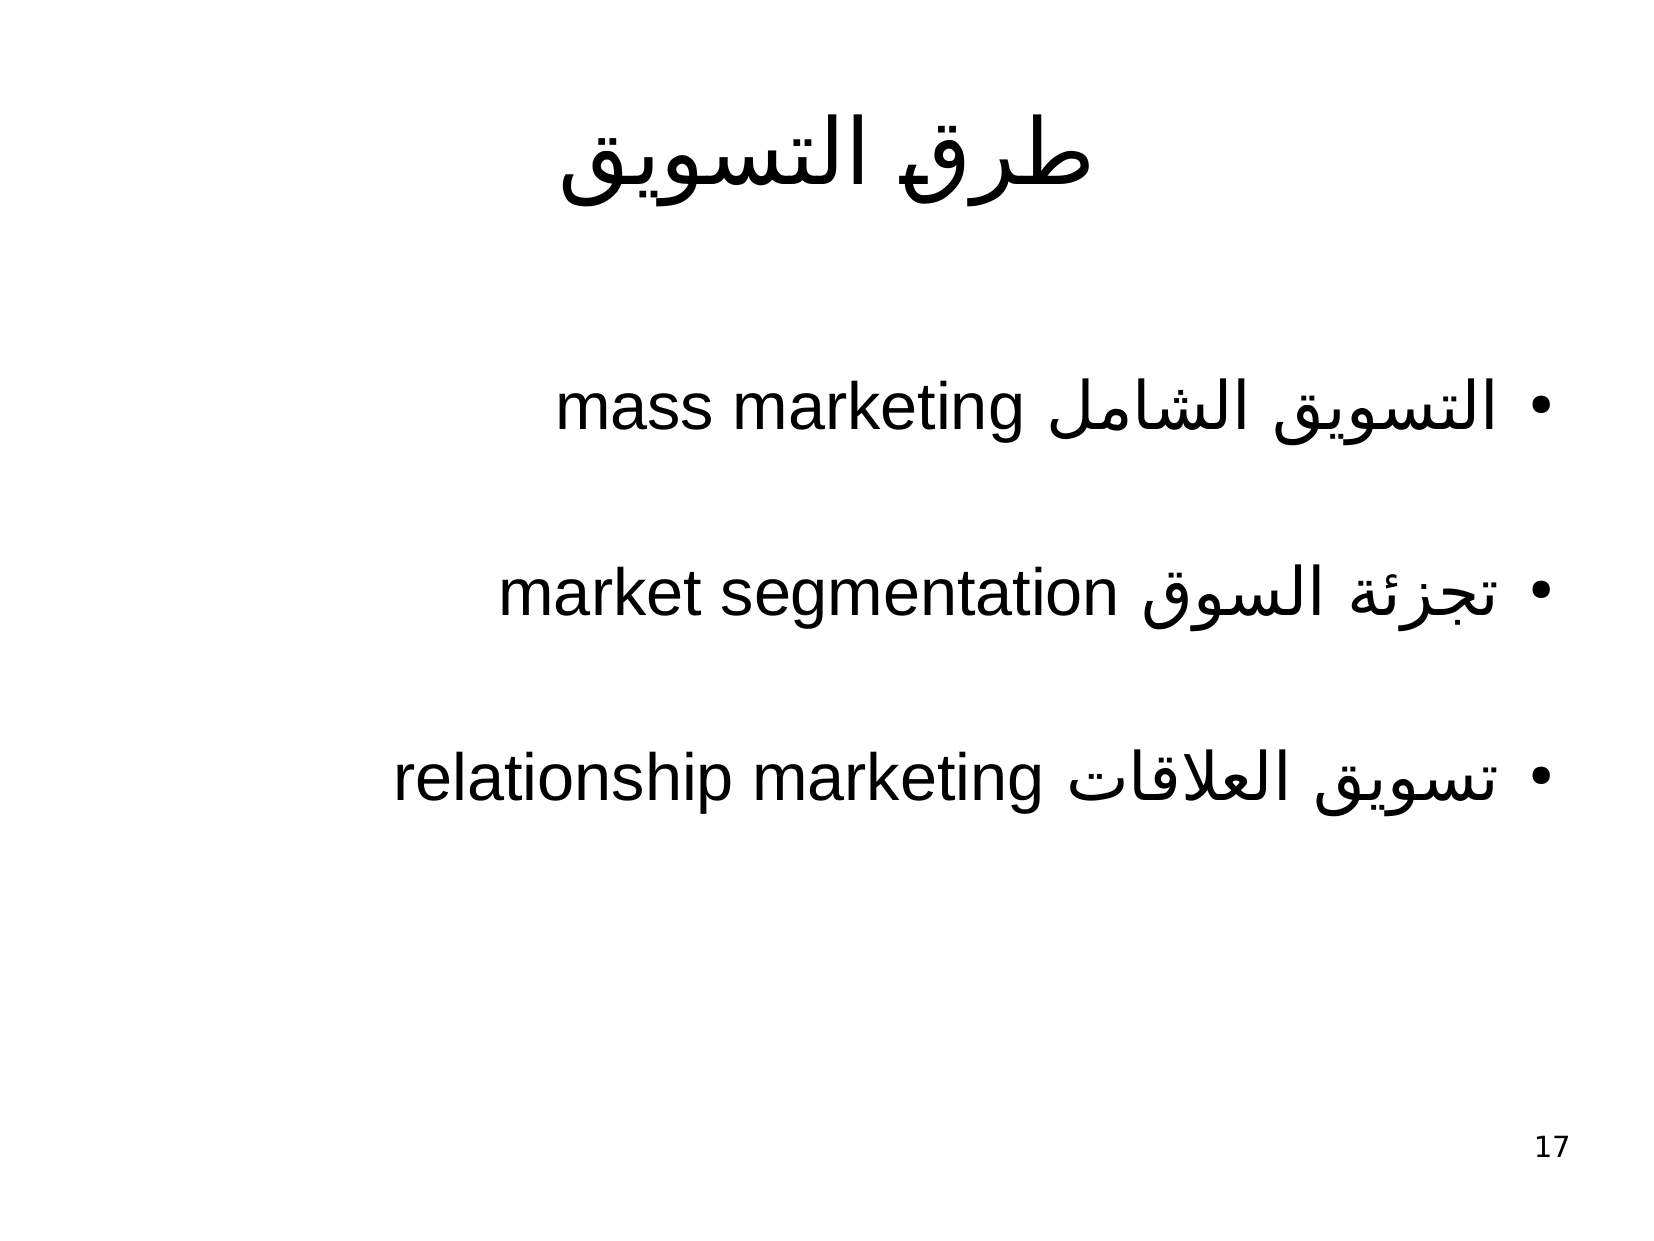

# طرق التسويق
التسويق الشامل mass marketing
تجزئة السوق market segmentation
تسويق العلاقات relationship marketing
17